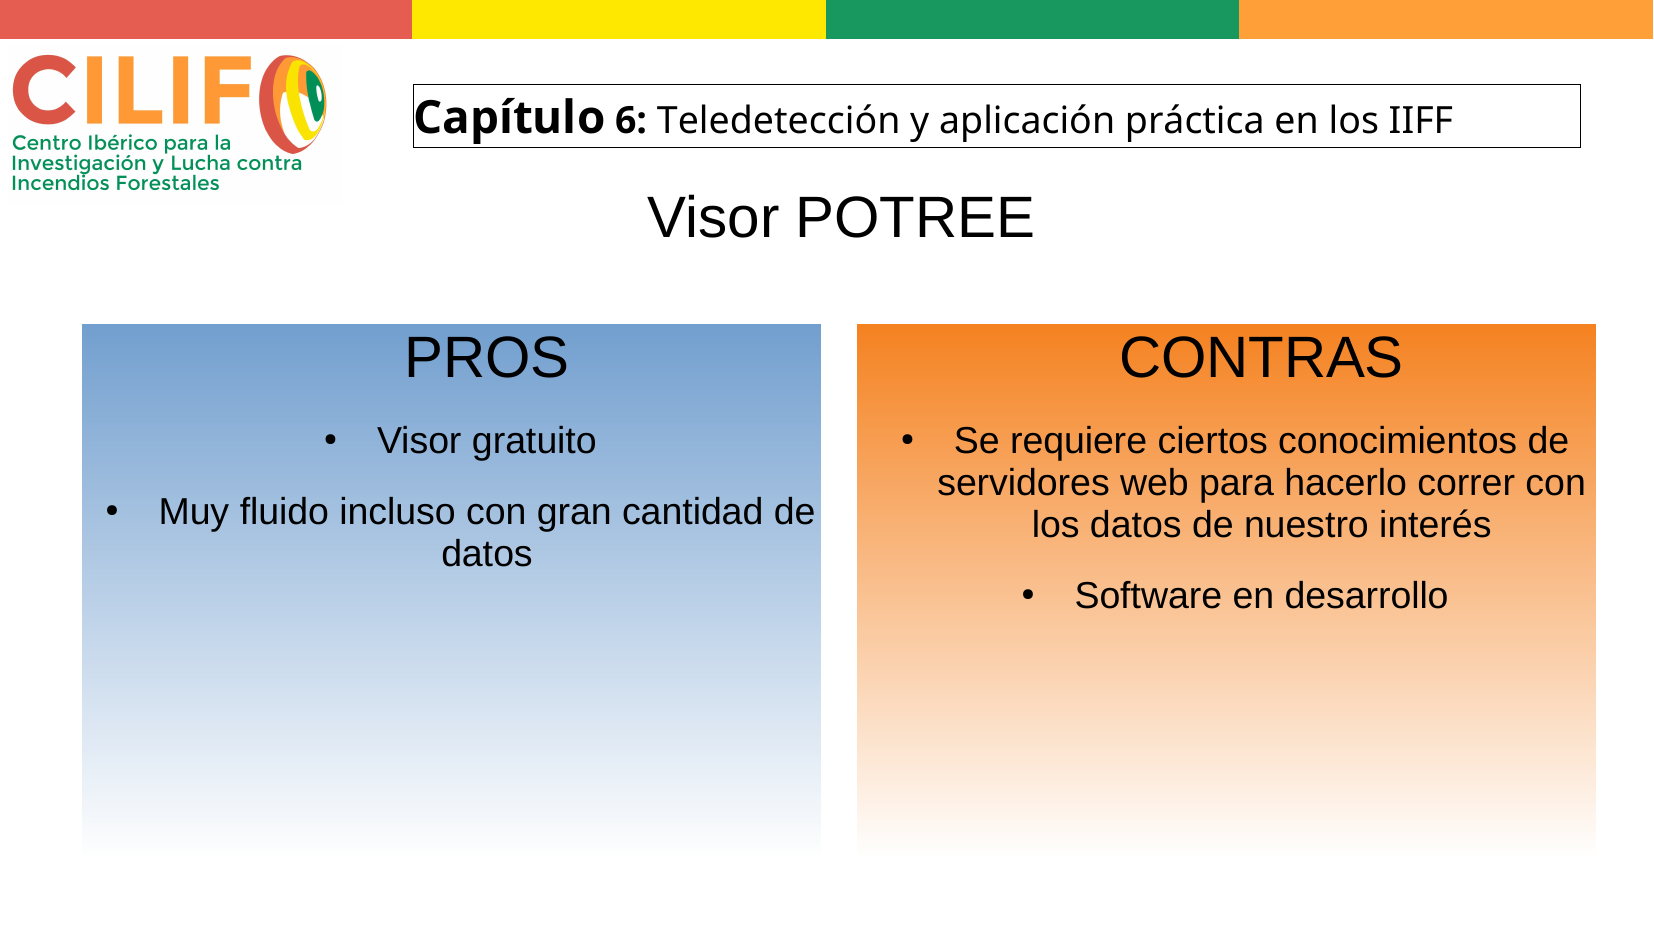

# Visor POTREE
PROS
Visor gratuito
Muy fluido incluso con gran cantidad de datos
CONTRAS
Se requiere ciertos conocimientos de servidores web para hacerlo correr con los datos de nuestro interés
Software en desarrollo